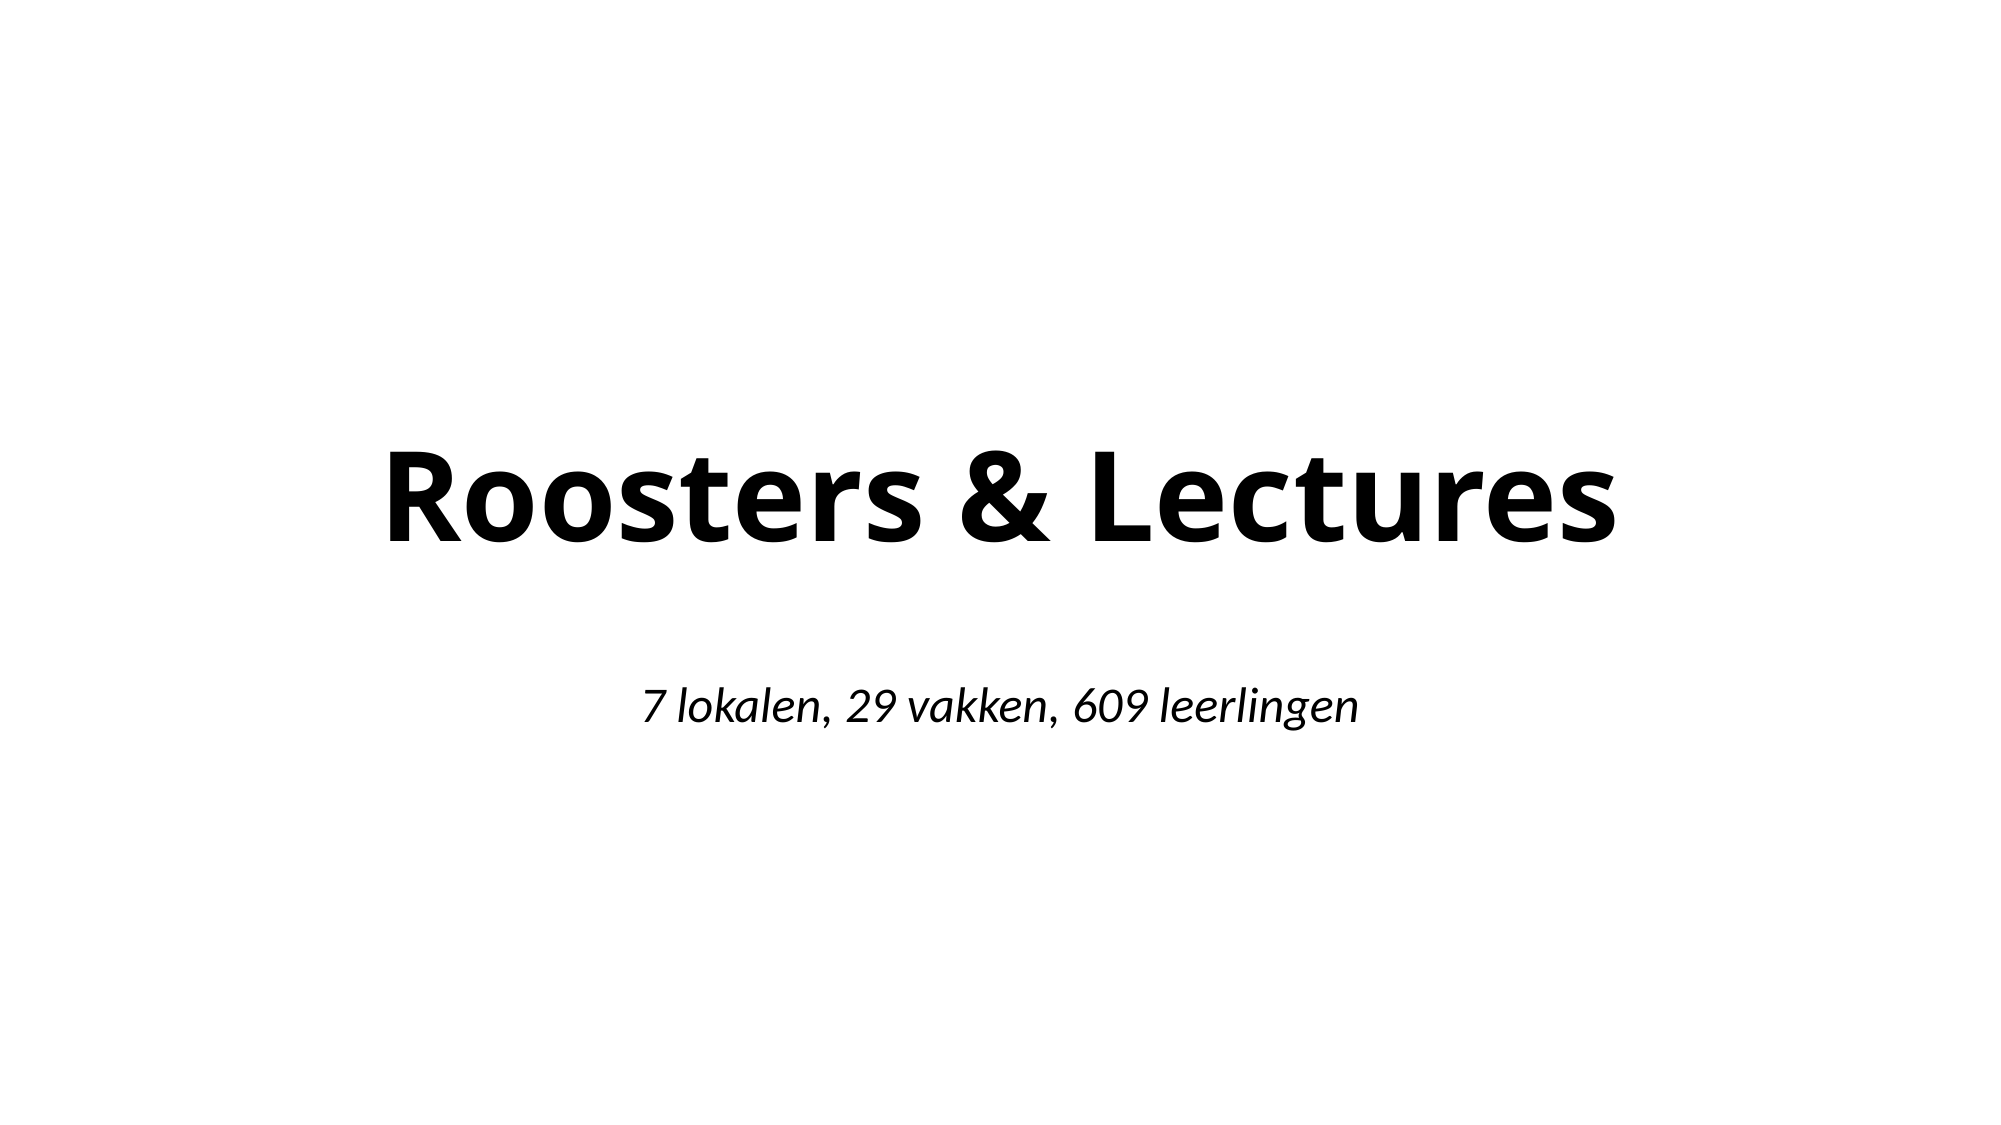

# Roosters & Lectures
7 lokalen, 29 vakken, 609 leerlingen